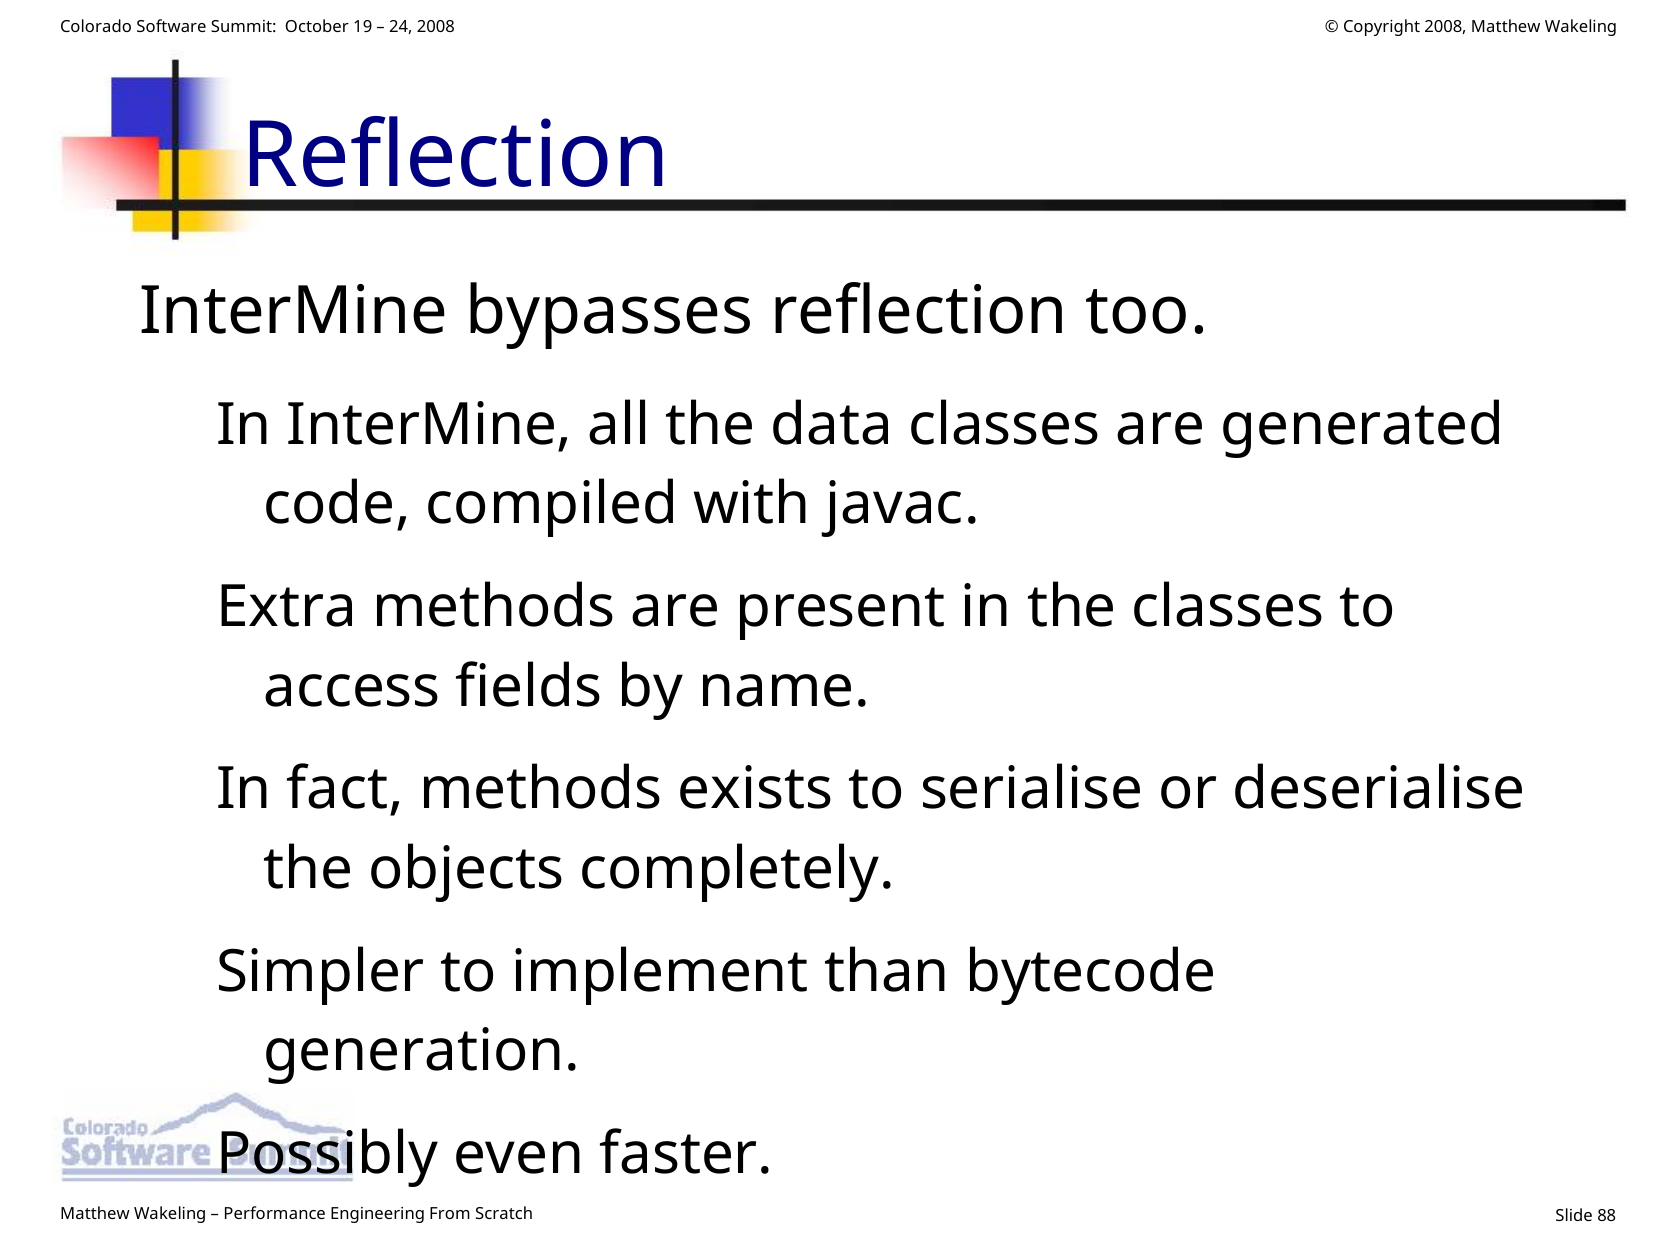

# Reflection
InterMine bypasses reflection too.
In InterMine, all the data classes are generated code, compiled with javac.
Extra methods are present in the classes to access fields by name.
In fact, methods exists to serialise or deserialise the objects completely.
Simpler to implement than bytecode generation.
Possibly even faster.